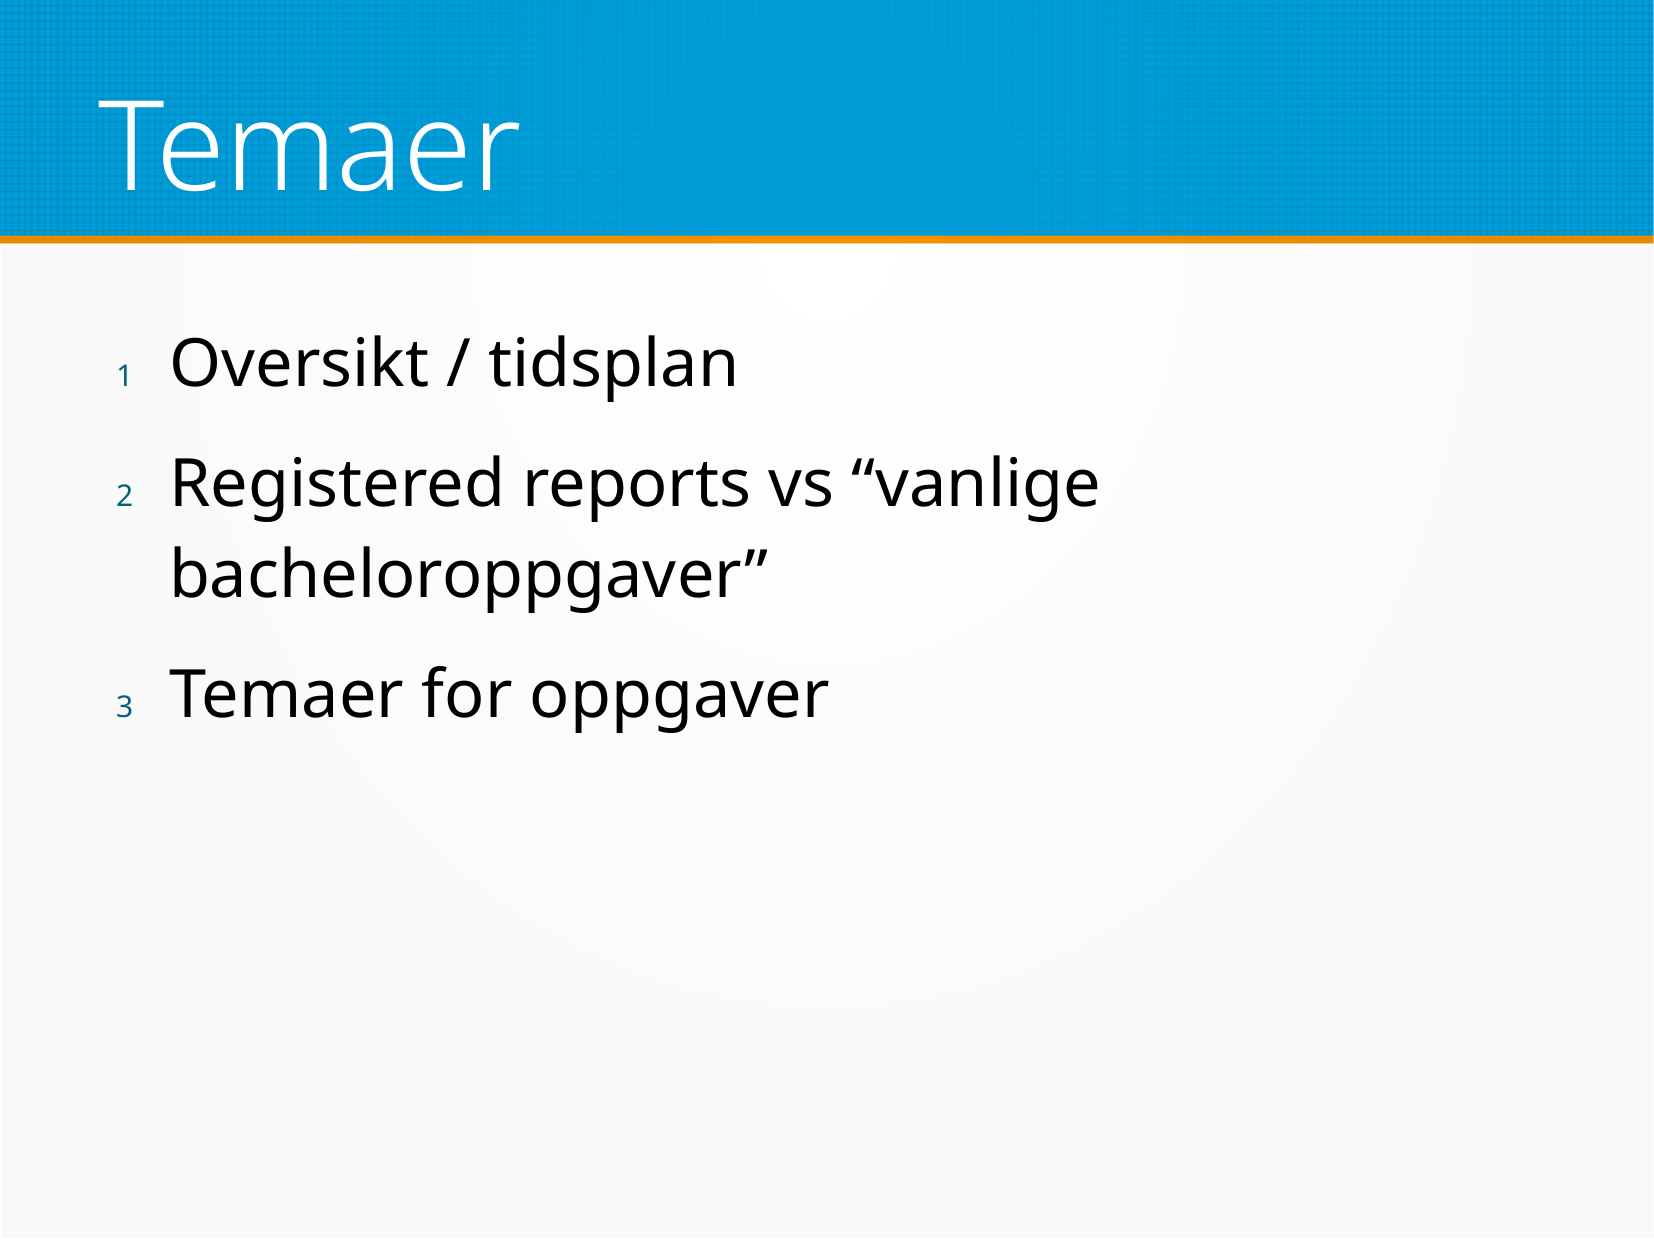

# Temaer
Oversikt / tidsplan
Registered reports vs “vanlige bacheloroppgaver”
Temaer for oppgaver